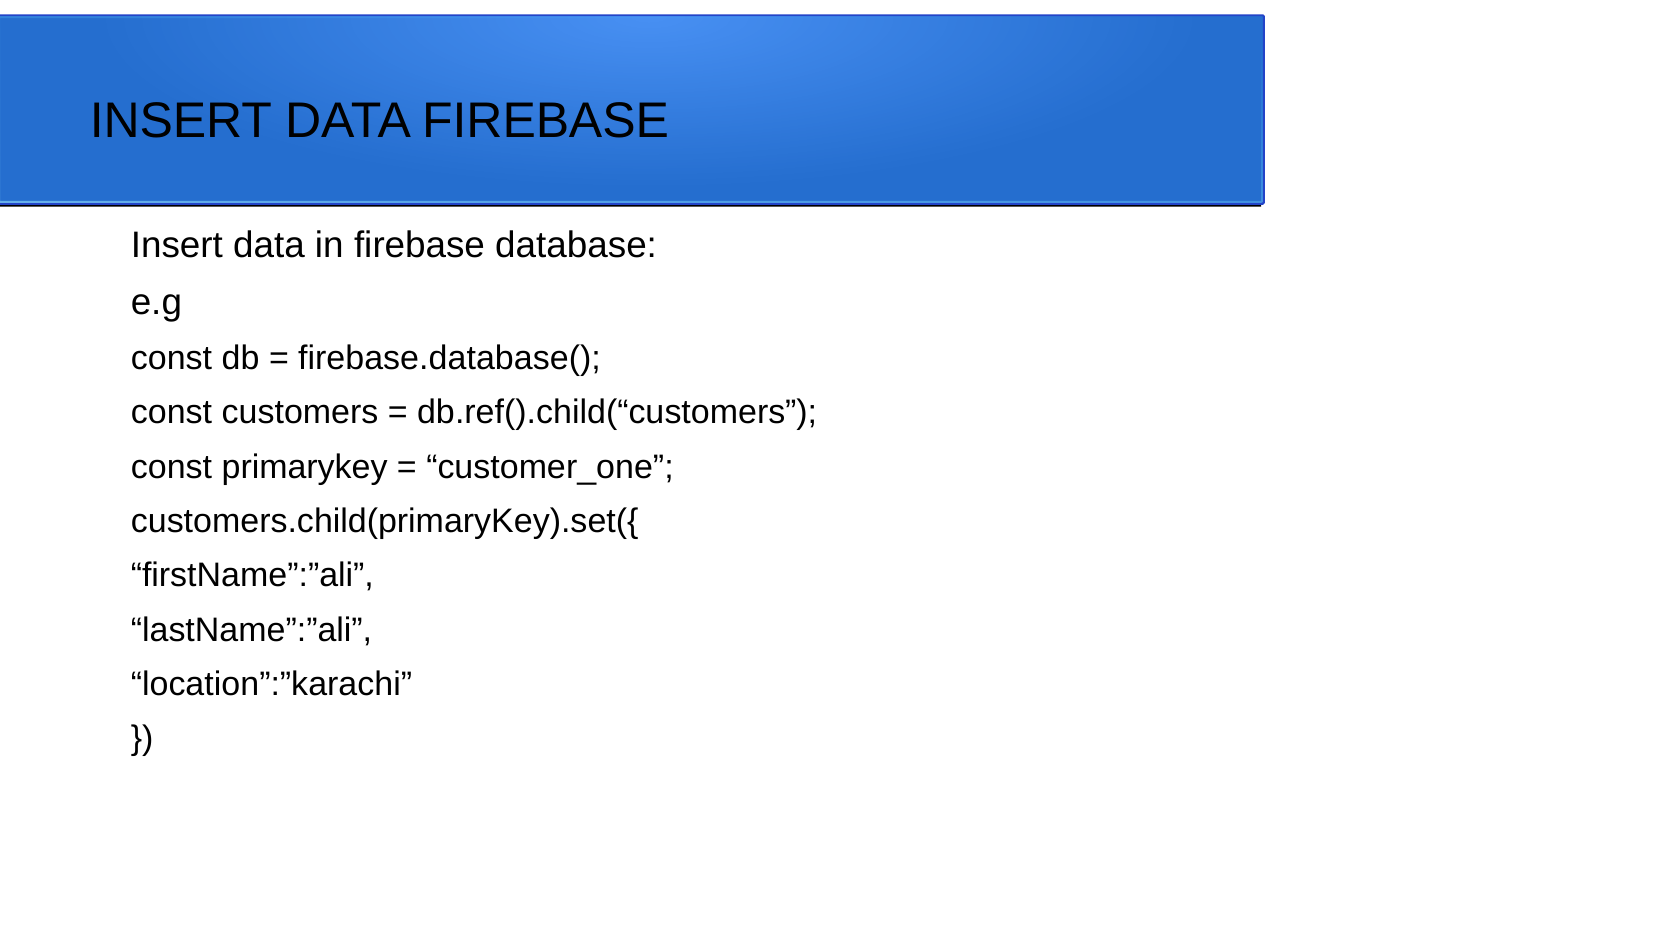

INSERT DATA FIREBASE
# Insert data in firebase database:
e.g
const db = firebase.database();
const customers = db.ref().child(“customers”);
const primarykey = “customer_one”;
customers.child(primaryKey).set({
“firstName”:”ali”,
“lastName”:”ali”,
“location”:”karachi”
})